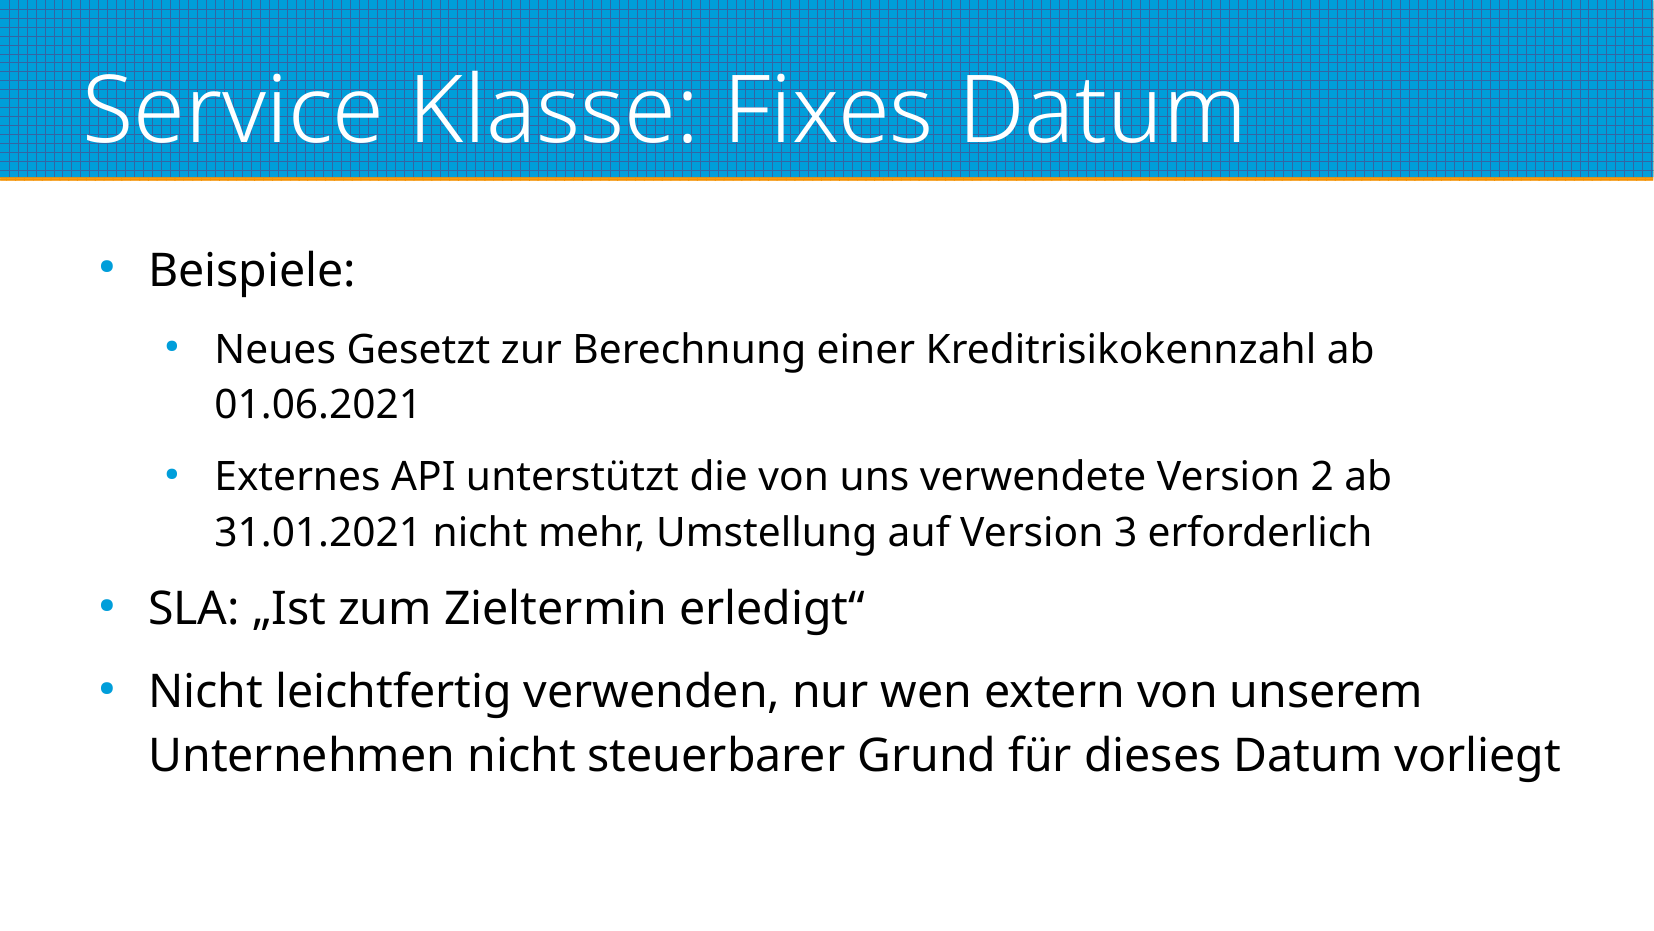

# Service Klasse: Fixes Datum
Beispiele:
Neues Gesetzt zur Berechnung einer Kreditrisikokennzahl ab 01.06.2021
Externes API unterstützt die von uns verwendete Version 2 ab 31.01.2021 nicht mehr, Umstellung auf Version 3 erforderlich
SLA: „Ist zum Zieltermin erledigt“
Nicht leichtfertig verwenden, nur wen extern von unserem Unternehmen nicht steuerbarer Grund für dieses Datum vorliegt